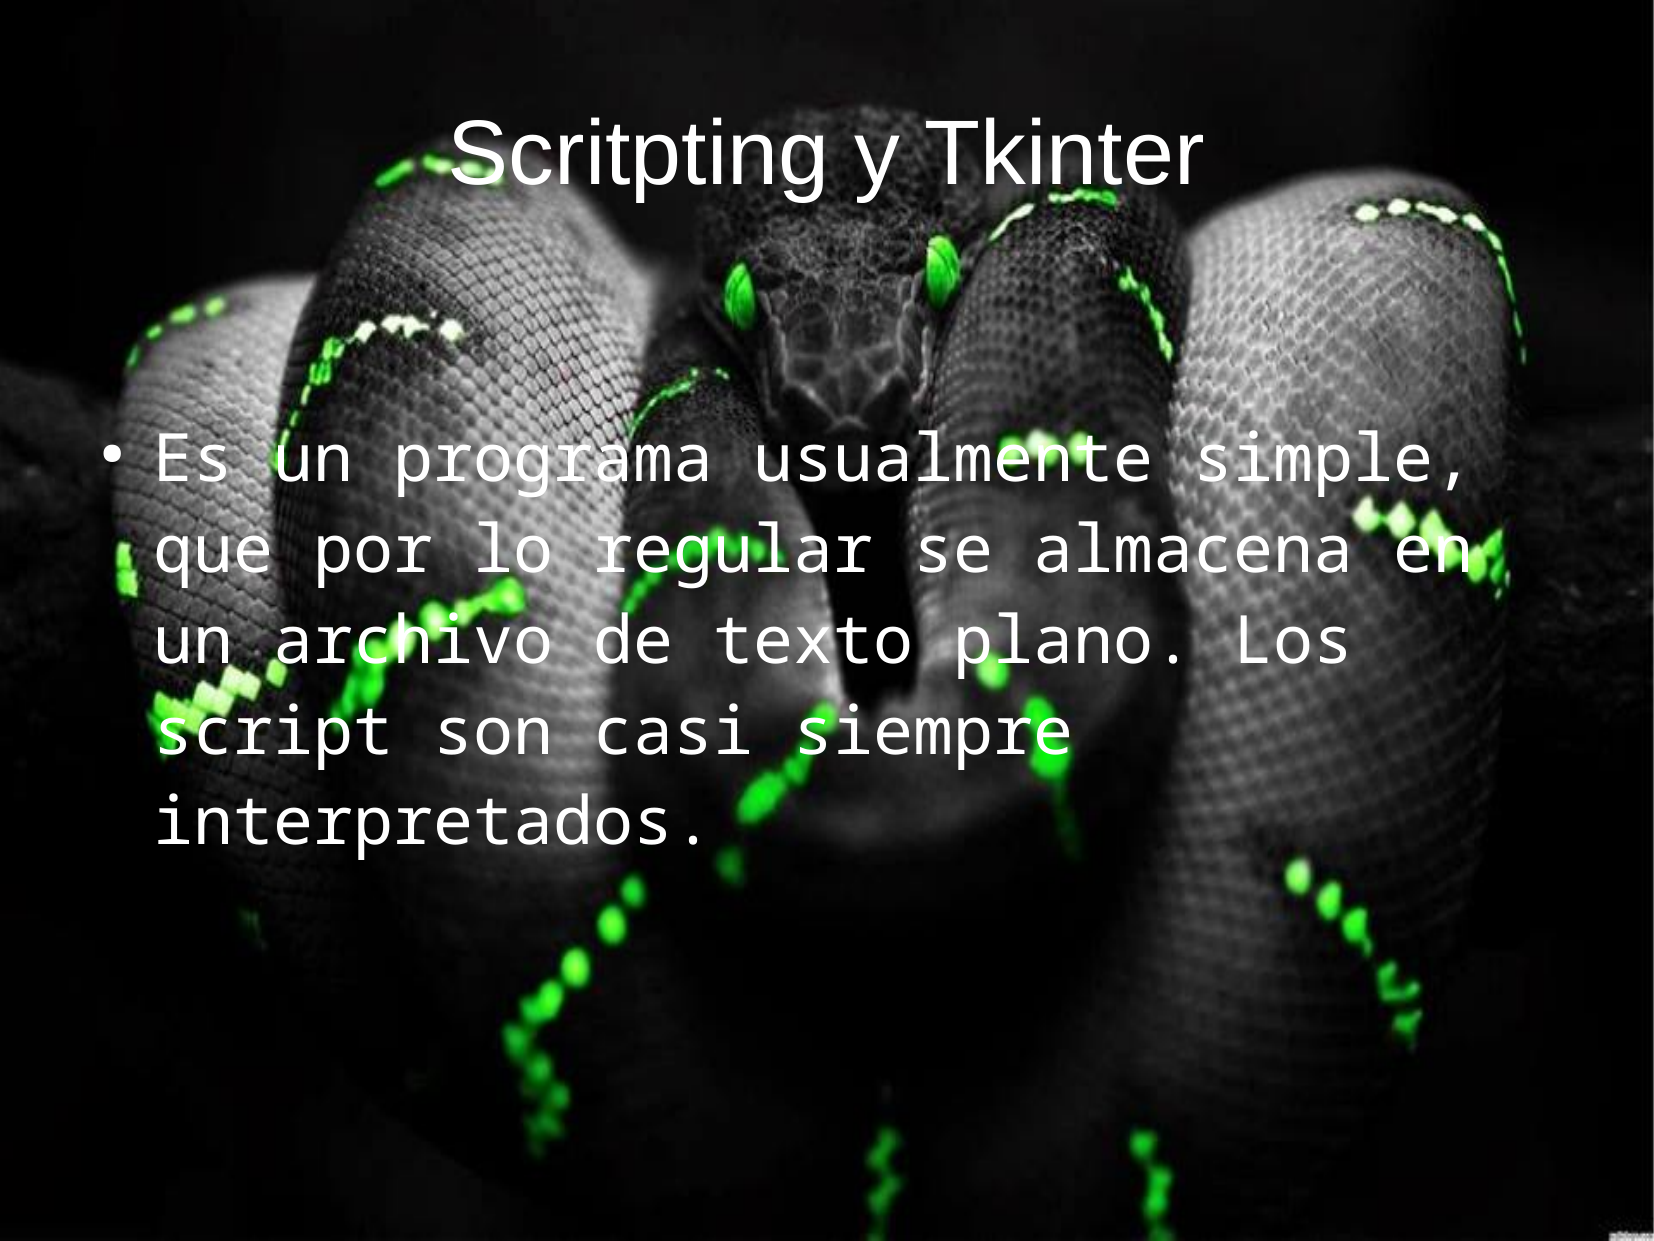

# Scritpting y Tkinter
Es un programa usualmente simple, que por lo regular se almacena en un archivo de texto plano. Los script son casi siempre interpretados.